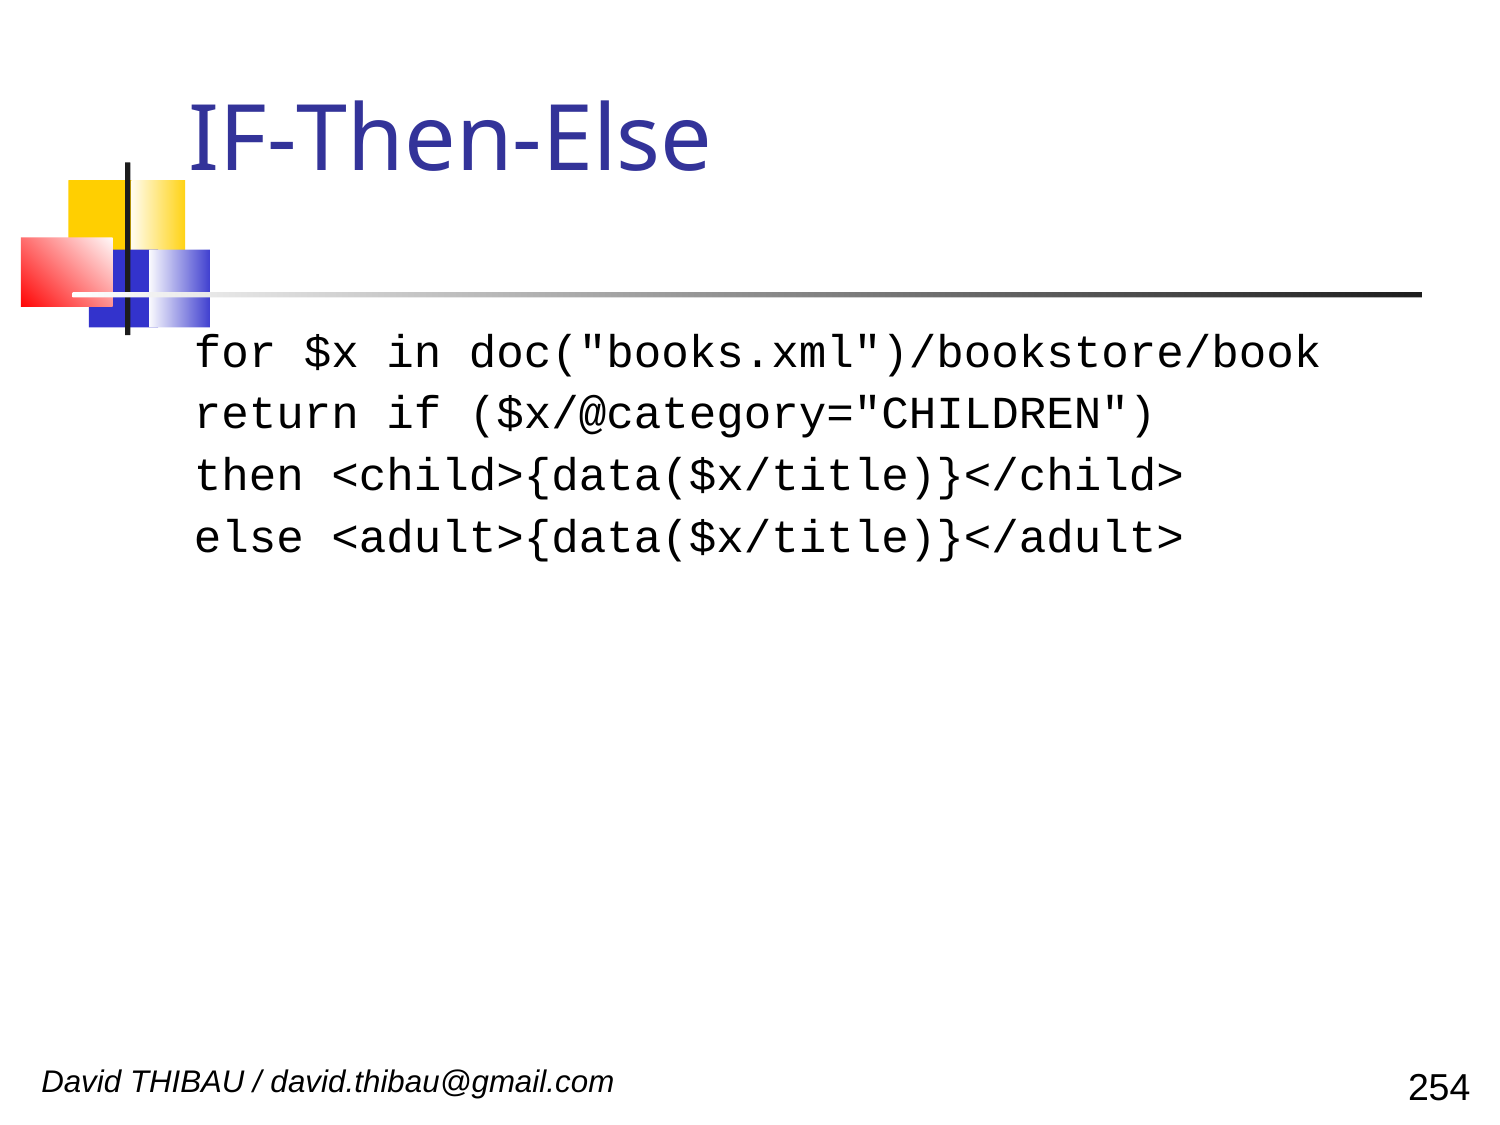

# IF-Then-Else
for $x in doc("books.xml")/bookstore/book
return if ($x/@category="CHILDREN")
then <child>{data($x/title)}</child>
else <adult>{data($x/title)}</adult>